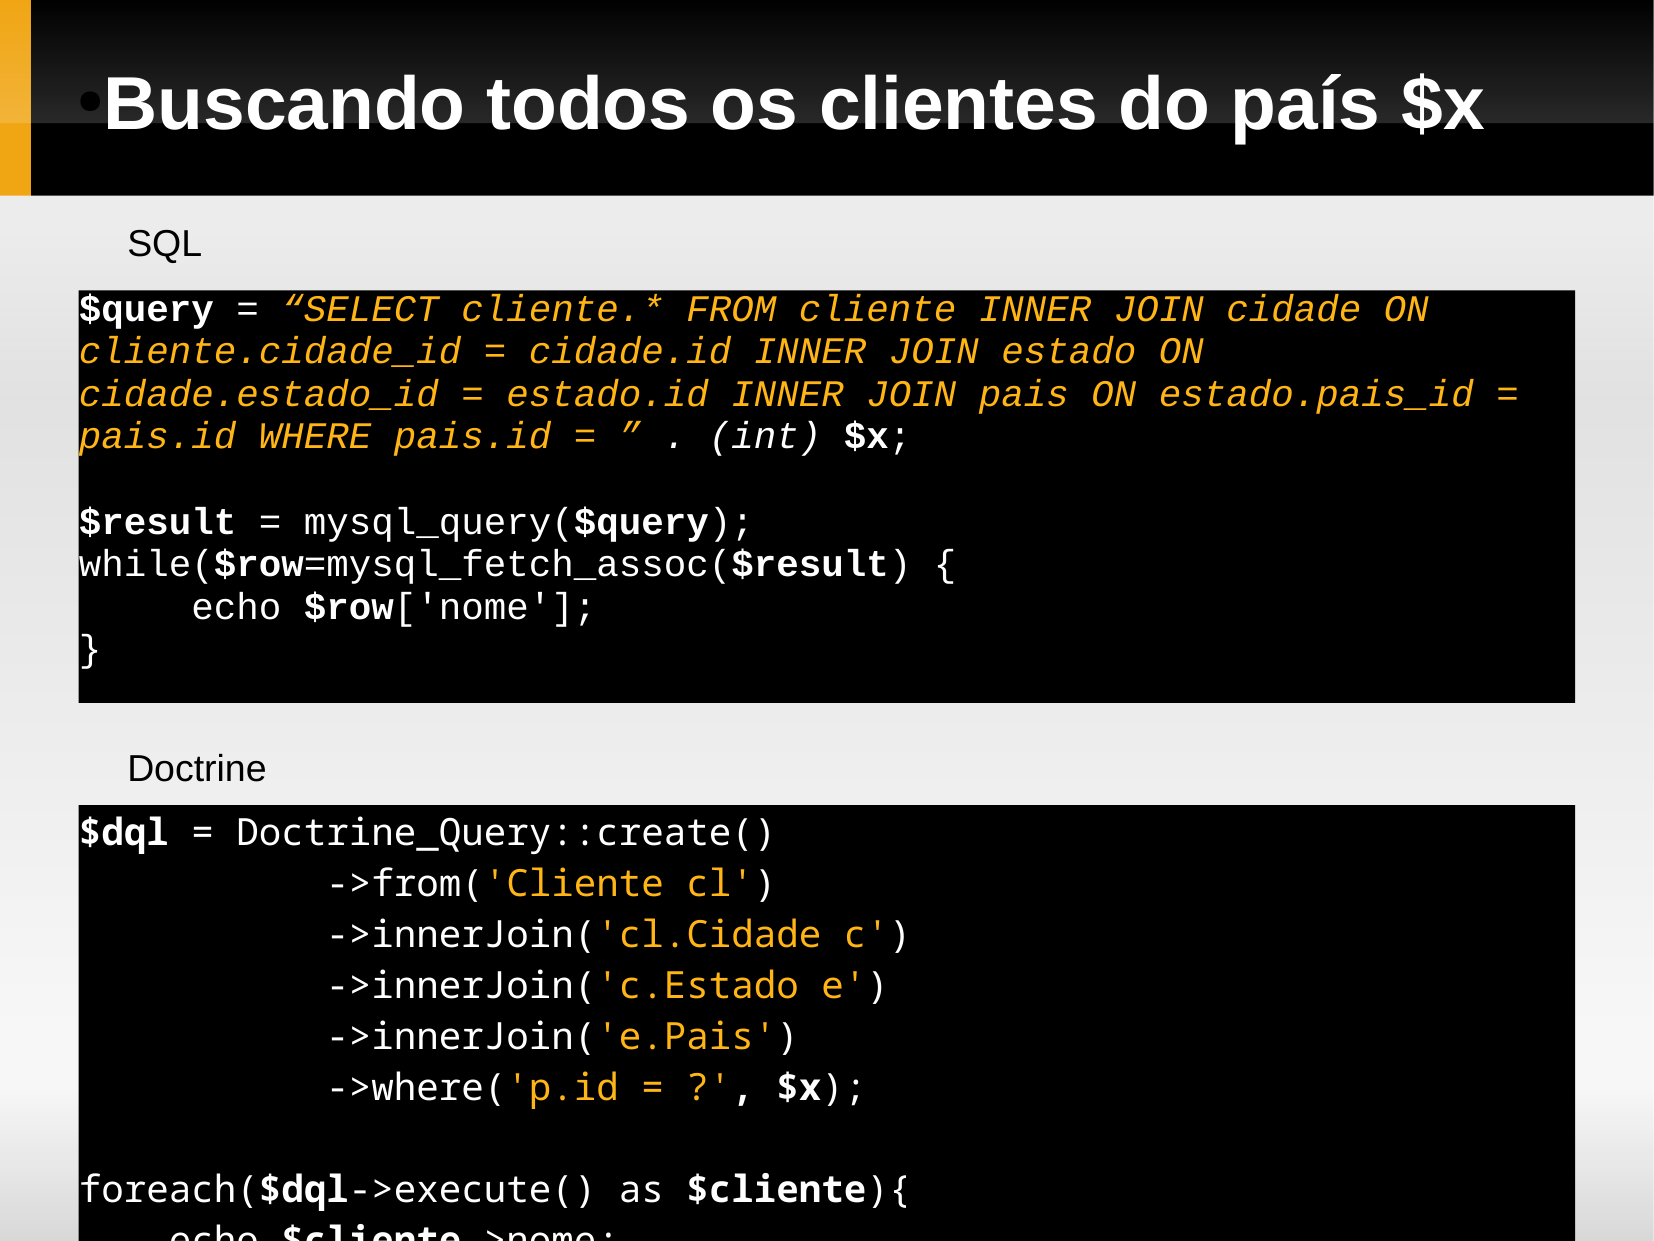

# Buscando todos os clientes do país $x
SQL
$query = “SELECT cliente.* FROM cliente INNER JOIN cidade ON cliente.cidade_id = cidade.id INNER JOIN estado ON cidade.estado_id = estado.id INNER JOIN pais ON estado.pais_id = pais.id WHERE pais.id = ” . (int) $x;
$result = mysql_query($query);
while($row=mysql_fetch_assoc($result) {
 echo $row['nome'];
}
Doctrine
$dql = Doctrine_Query::create()
 ->from('Cliente cl')
 ->innerJoin('cl.Cidade c')
 ->innerJoin('c.Estado e')
 ->innerJoin('e.Pais')
 ->where('p.id = ?', $x);
foreach($dql->execute() as $cliente){
 echo $cliente->nome;
}